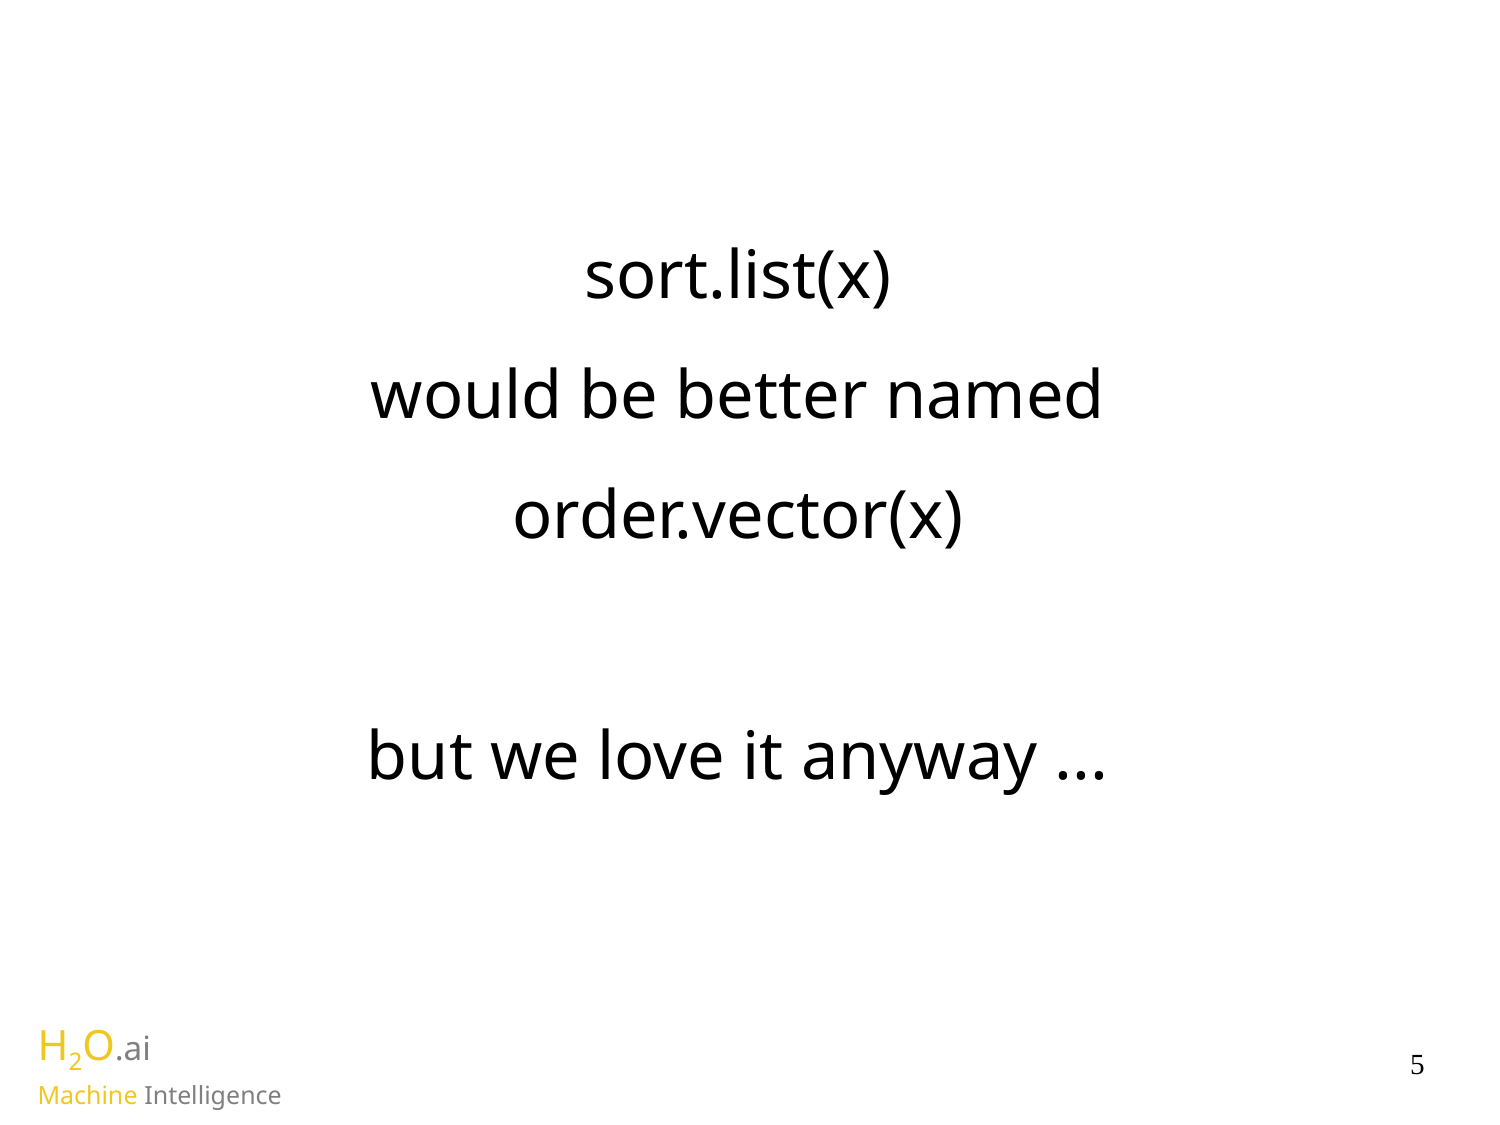

# sort.list(x)
would be better named
order.vector(x)
but we love it anyway ...
5